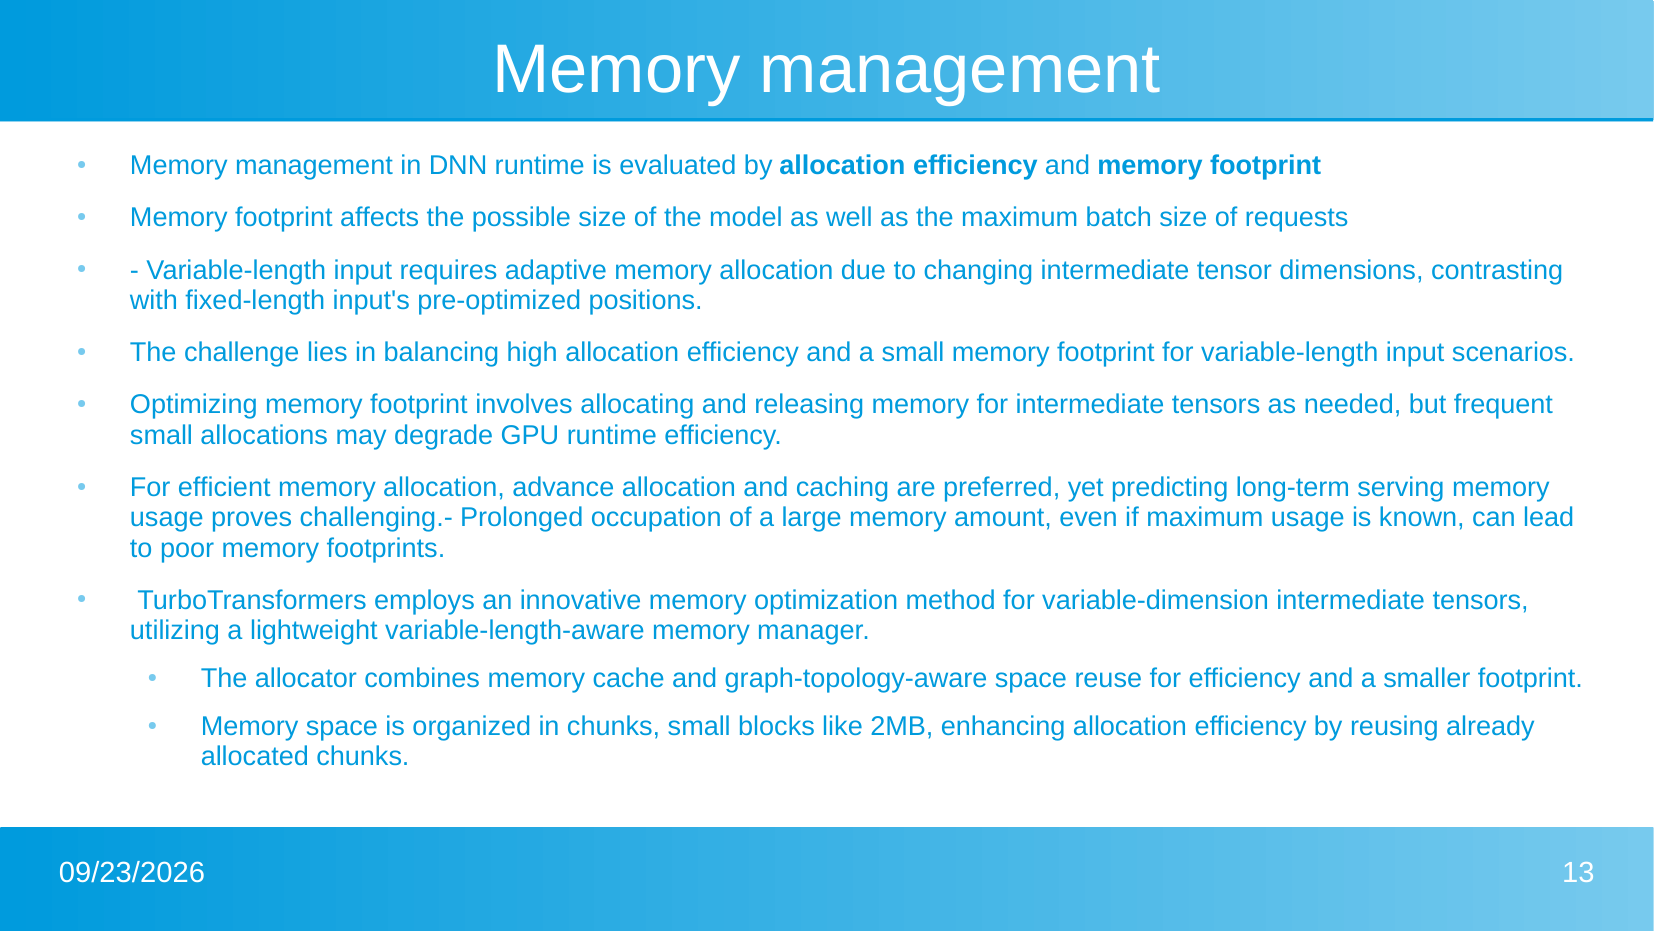

# Memory management
Memory management in DNN runtime is evaluated by allocation efficiency and memory footprint
Memory footprint affects the possible size of the model as well as the maximum batch size of requests
- Variable-length input requires adaptive memory allocation due to changing intermediate tensor dimensions, contrasting with fixed-length input's pre-optimized positions.
The challenge lies in balancing high allocation efficiency and a small memory footprint for variable-length input scenarios.
Optimizing memory footprint involves allocating and releasing memory for intermediate tensors as needed, but frequent small allocations may degrade GPU runtime efficiency.
For efficient memory allocation, advance allocation and caching are preferred, yet predicting long-term serving memory usage proves challenging.- Prolonged occupation of a large memory amount, even if maximum usage is known, can lead to poor memory footprints.
 TurboTransformers employs an innovative memory optimization method for variable-dimension intermediate tensors, utilizing a lightweight variable-length-aware memory manager.
The allocator combines memory cache and graph-topology-aware space reuse for efficiency and a smaller footprint.
Memory space is organized in chunks, small blocks like 2MB, enhancing allocation efficiency by reusing already allocated chunks.
13